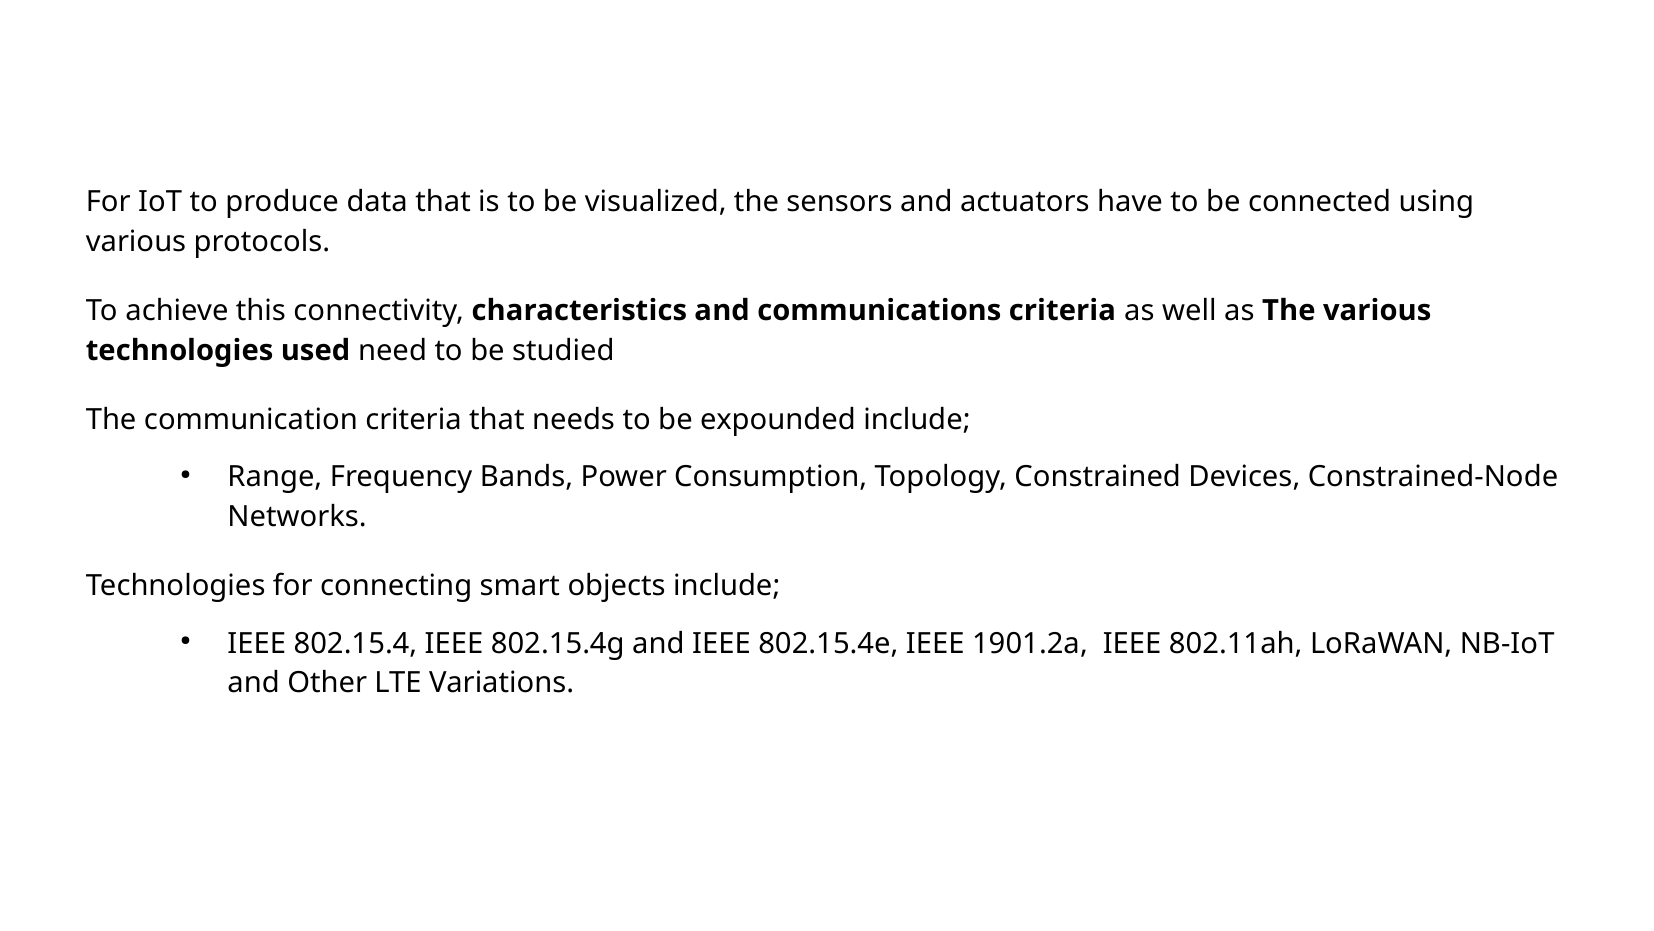

# For IoT to produce data that is to be visualized, the sensors and actuators have to be connected using various protocols.
To achieve this connectivity, characteristics and communications criteria as well as The various technologies used need to be studied
The communication criteria that needs to be expounded include;
Range, Frequency Bands, Power Consumption, Topology, Constrained Devices, Constrained-Node Networks.
Technologies for connecting smart objects include;
IEEE 802.15.4, IEEE 802.15.4g and IEEE 802.15.4e, IEEE 1901.2a, IEEE 802.11ah, LoRaWAN, NB-IoT and Other LTE Variations.